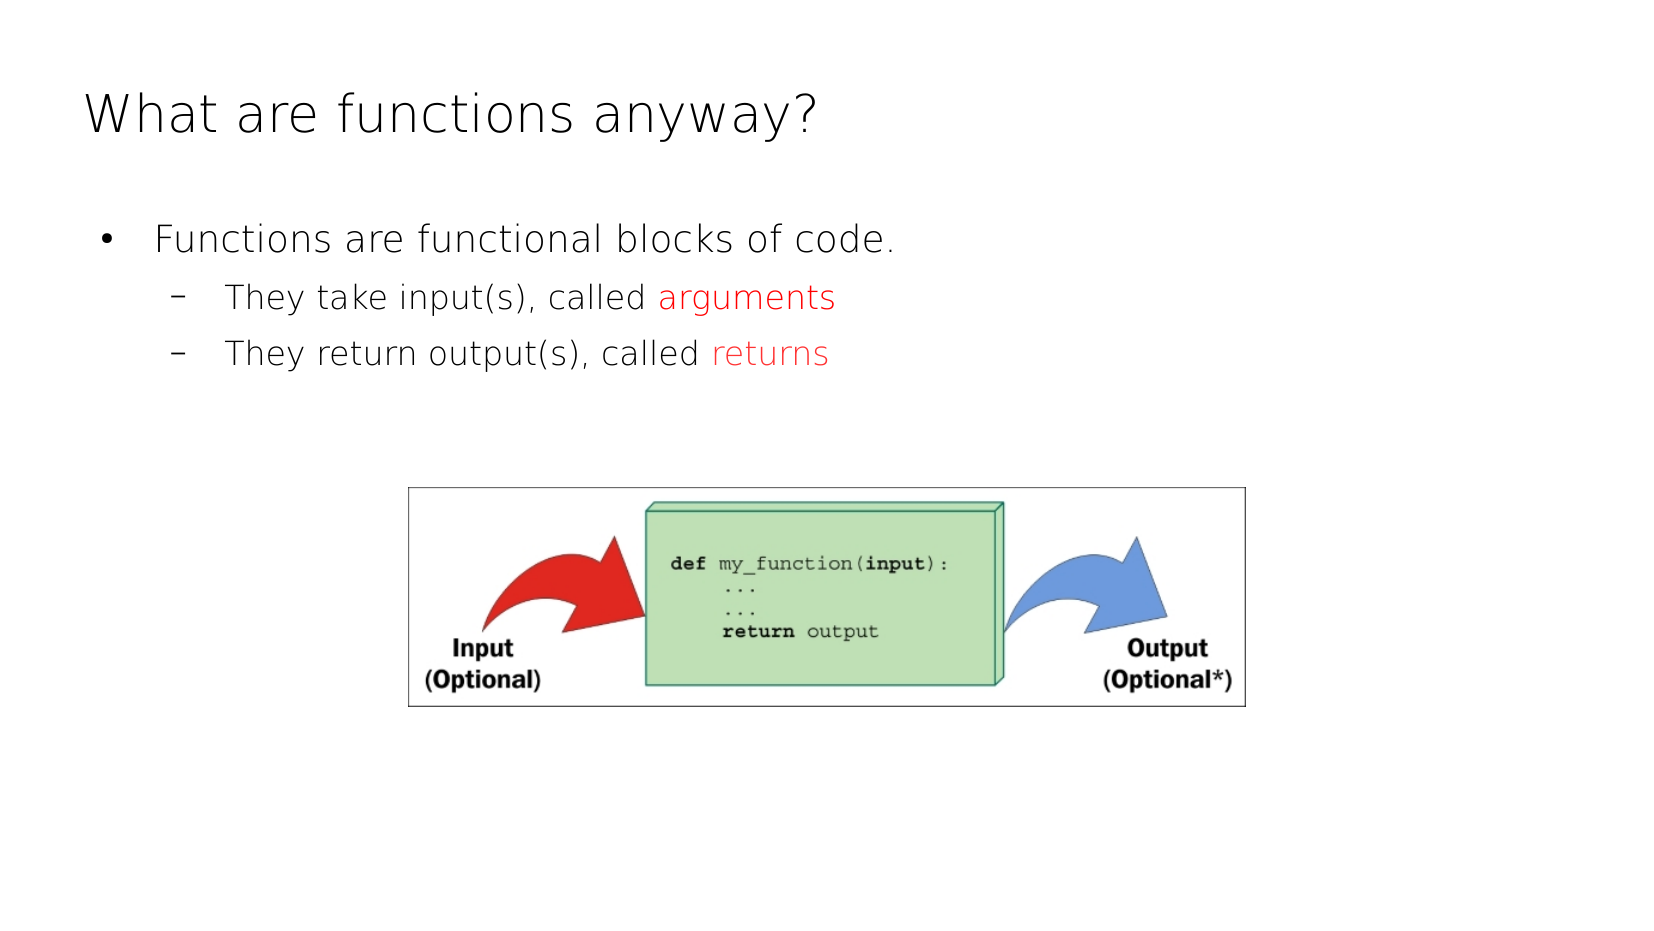

# What are functions anyway?
Functions are functional blocks of code.
They take input(s), called arguments
They return output(s), called returns